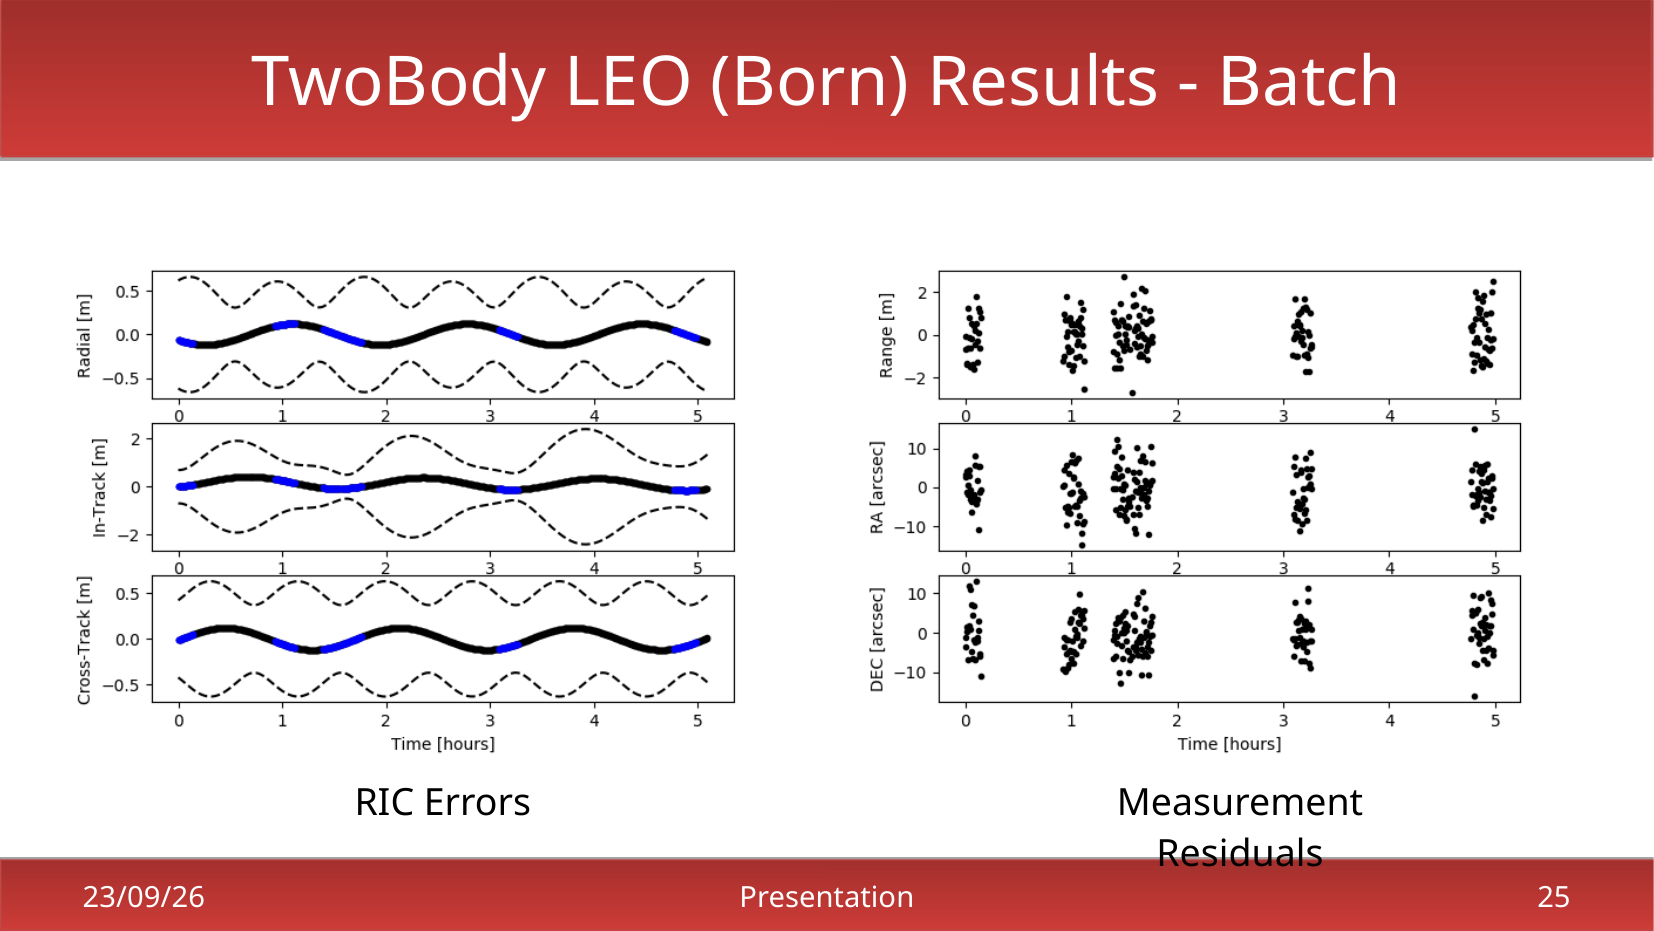

# TwoBody LEO (Born) Results - Batch
RIC Errors
Measurement Residuals
Presentation
25